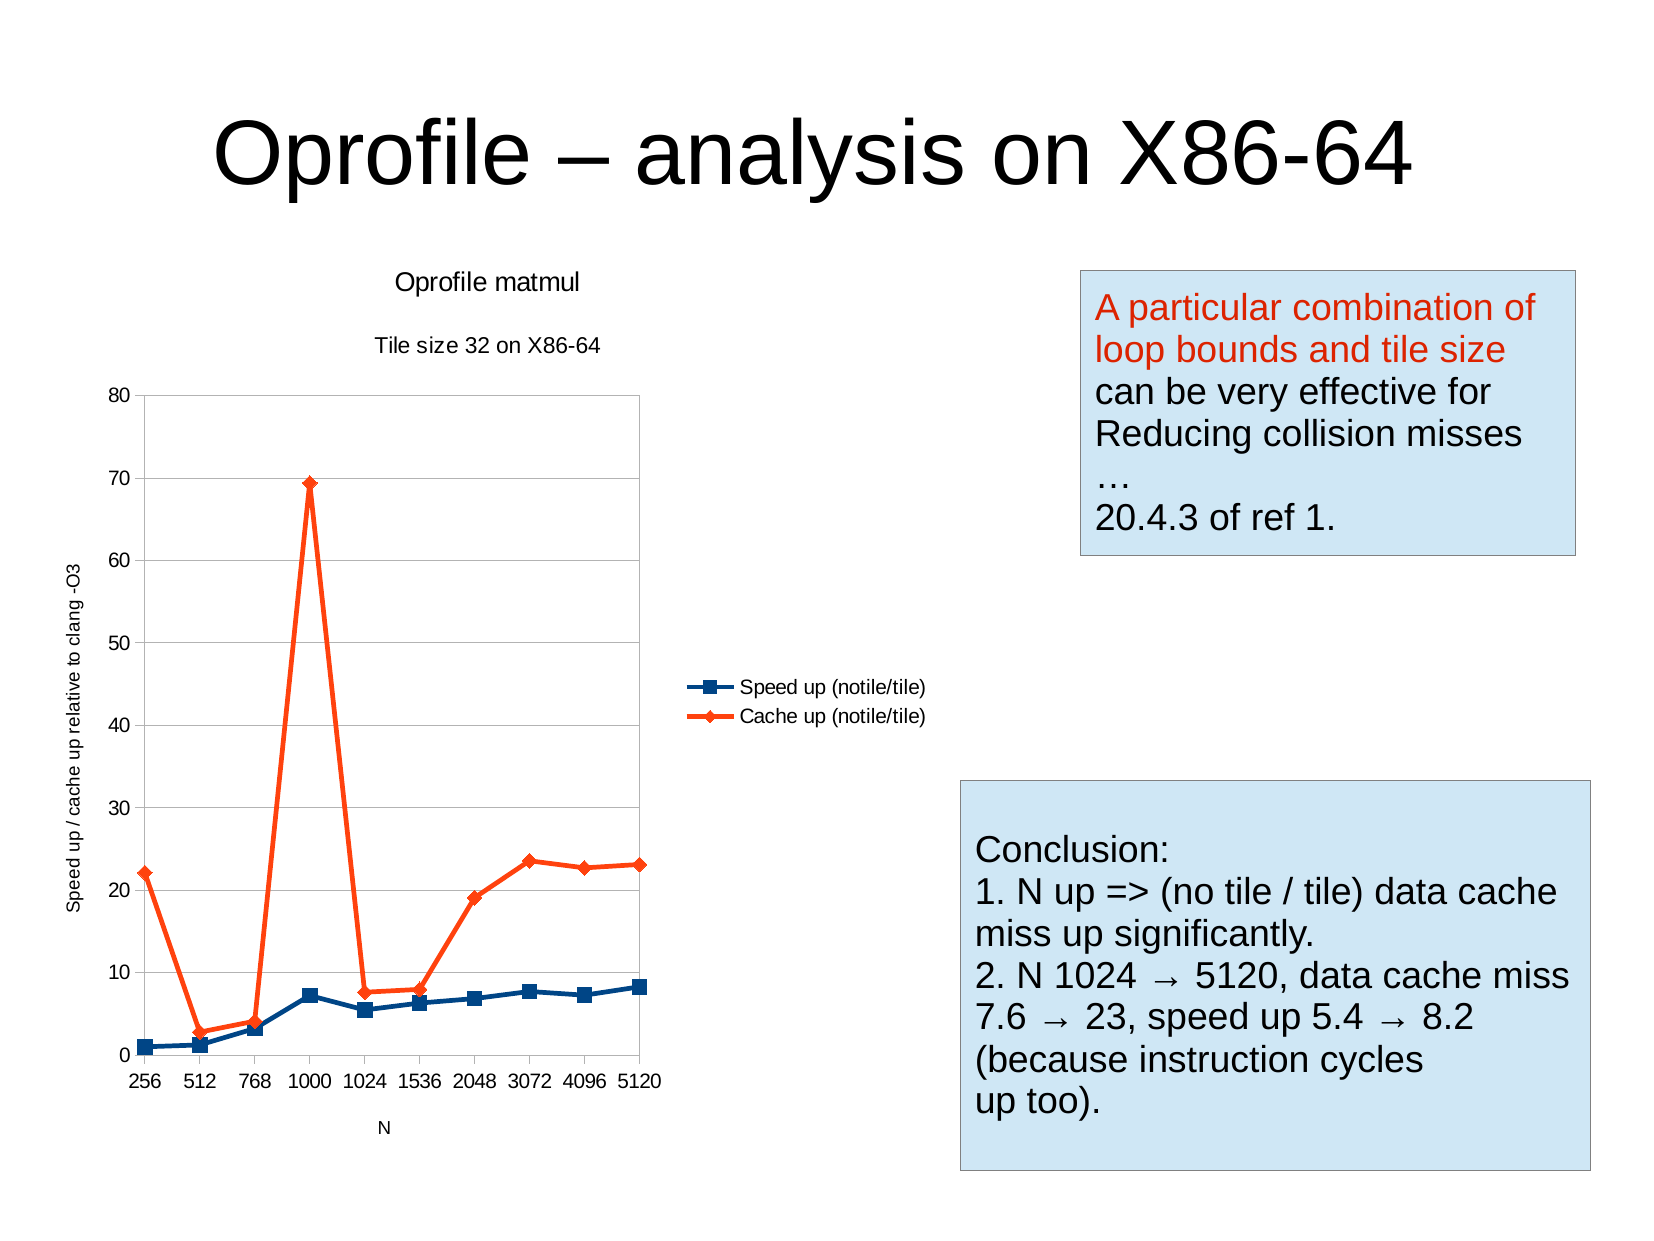

# Oprofile – analysis on X86-64
### Chart: Oprofile matmul
Tile size 32 on X86-64
| Category | Speed up (notile/tile) | Cache up (notile/tile) |
|---|---|---|
| 256 | 1.0 | 22.1333333333333 |
| 512 | 1.23076923076923 | 2.78571428571429 |
| 768 | 3.21428571428571 | 4.11111111111111 |
| 1000 | 7.21951219512195 | 69.4210526315789 |
| 1024 | 5.47107438016529 | 7.61764705882353 |
| 1536 | 6.30555555555556 | 7.97413793103448 |
| 2048 | 6.85416666666667 | 19.0883919062833 |
| 3072 | 7.70987654320988 | 23.5704014379868 |
| 4096 | 7.26045400238949 | 22.7135224526142 |
| 5120 | 8.27595445411922 | 23.1258465791292 |A particular combination of
loop bounds and tile size
can be very effective for
Reducing collision misses
…
20.4.3 of ref 1.
Conclusion:
1. N up => (no tile / tile) data cache
miss up significantly.
2. N 1024 → 5120, data cache miss
7.6 → 23, speed up 5.4 → 8.2
(because instruction cycles
up too).